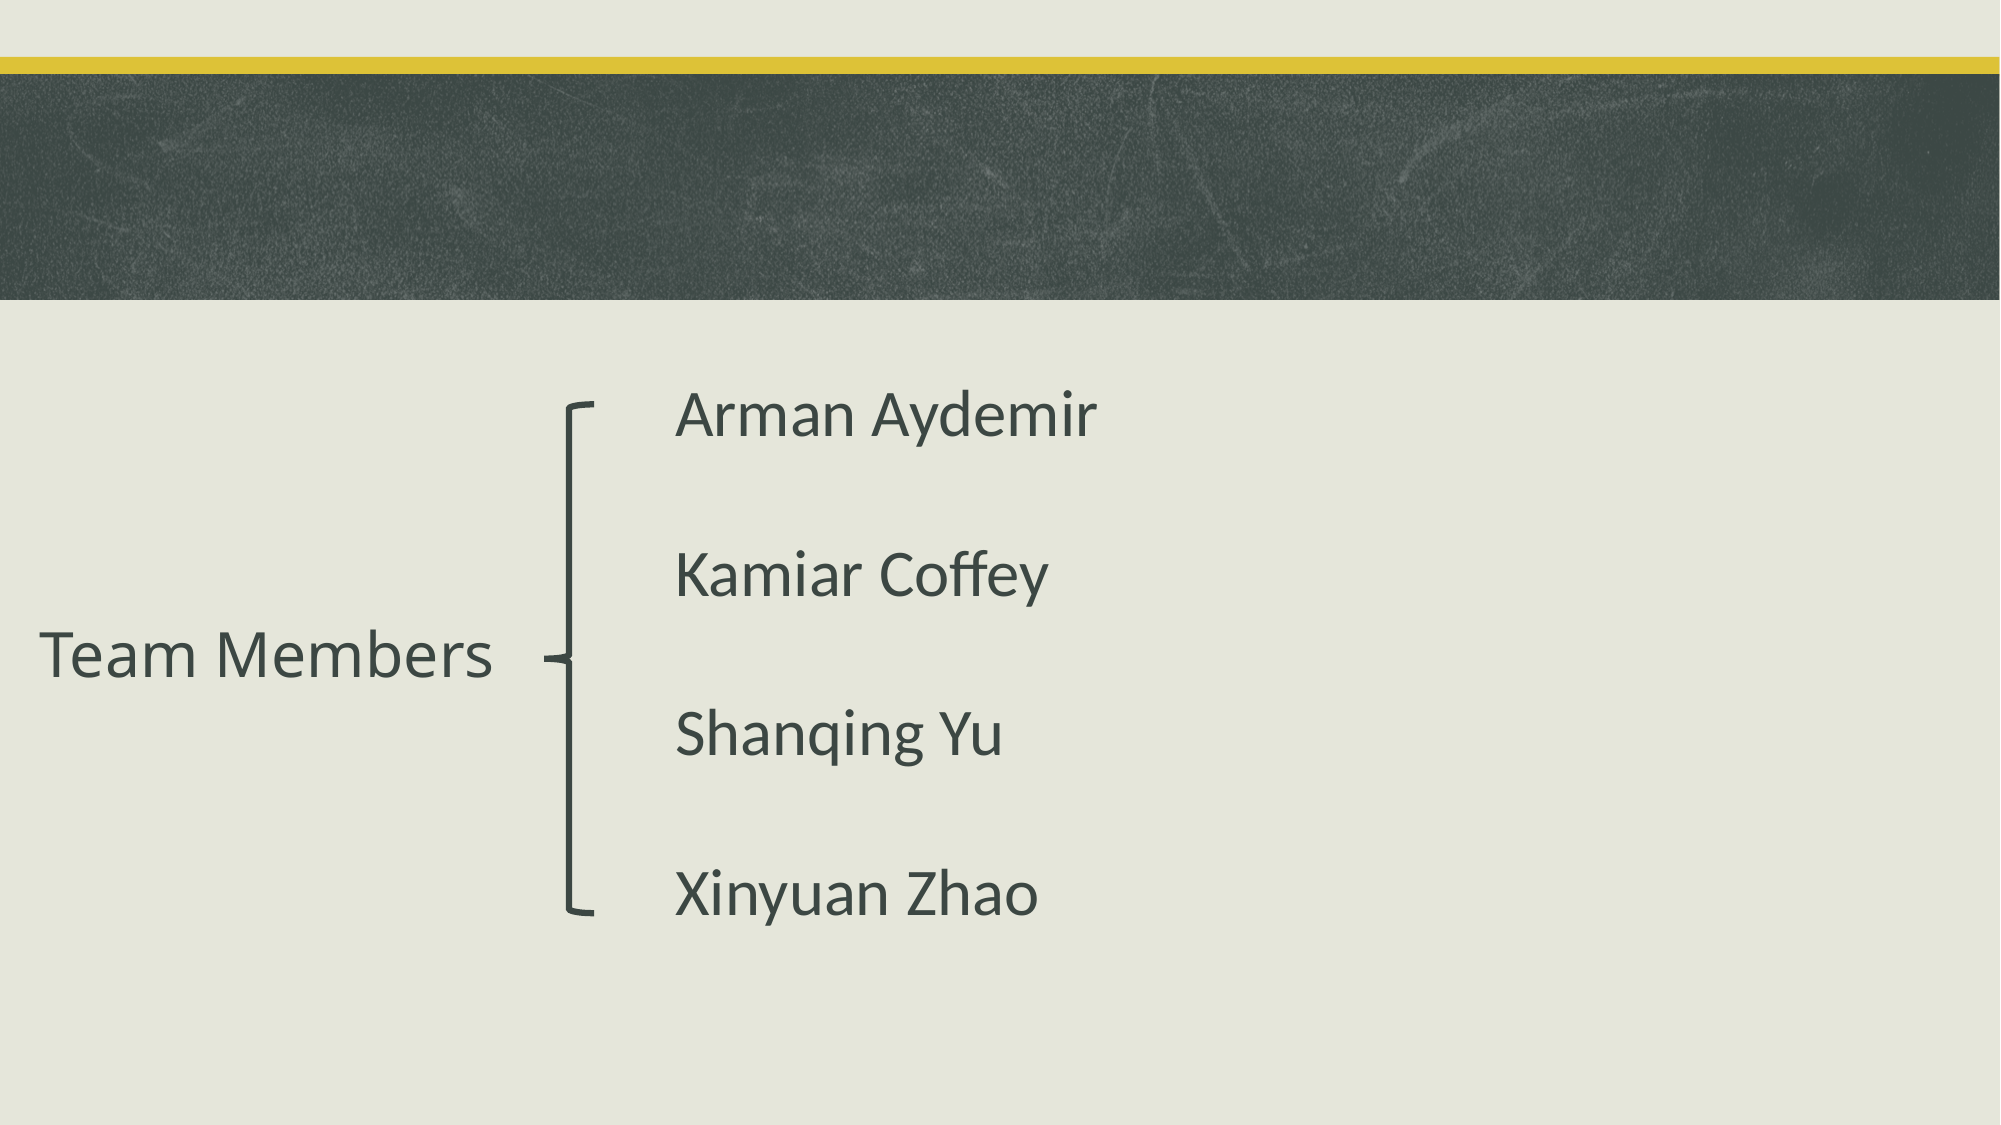

Arman Aydemir
Kamiar Coffey
Shanqing Yu
Xinyuan Zhao
# Team Members